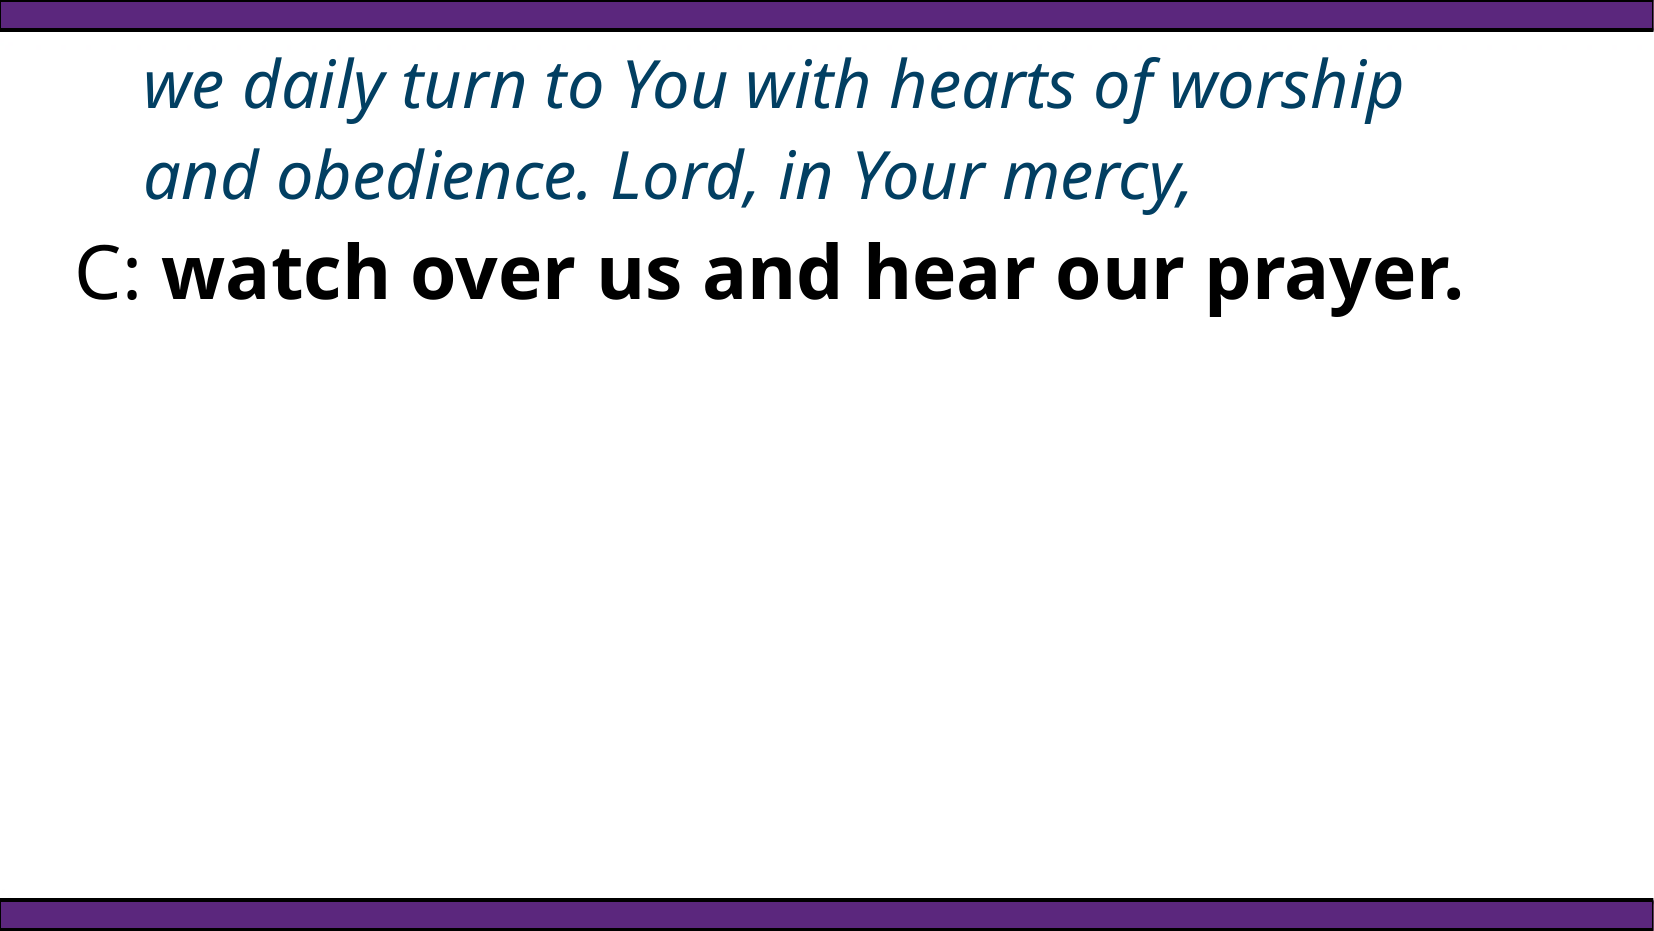

we daily turn to You with hearts of worship
 and obedience. Lord, in Your mercy,
C: watch over us and hear our prayer.